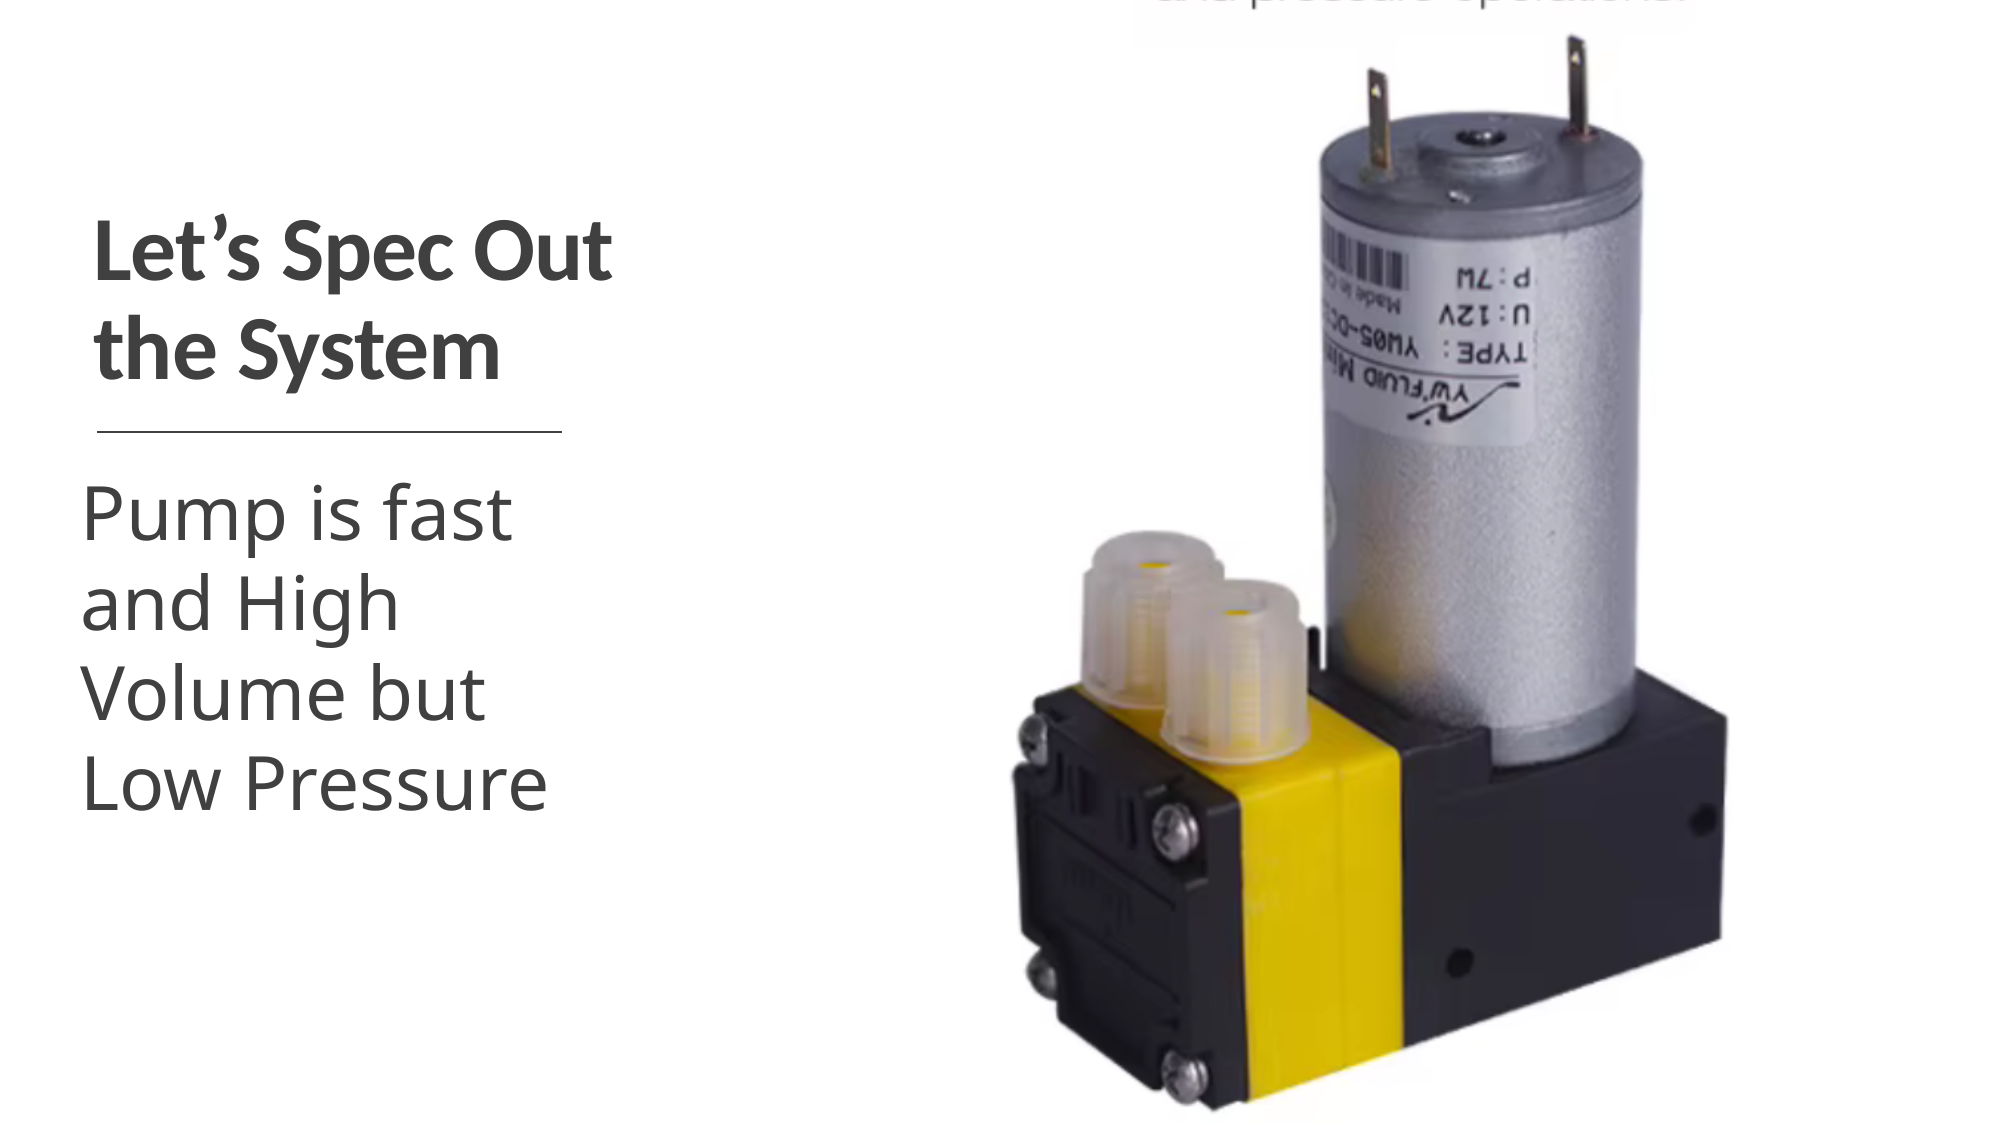

# Let’s Spec Out the System
Pump is fast and High Volume but Low Pressure